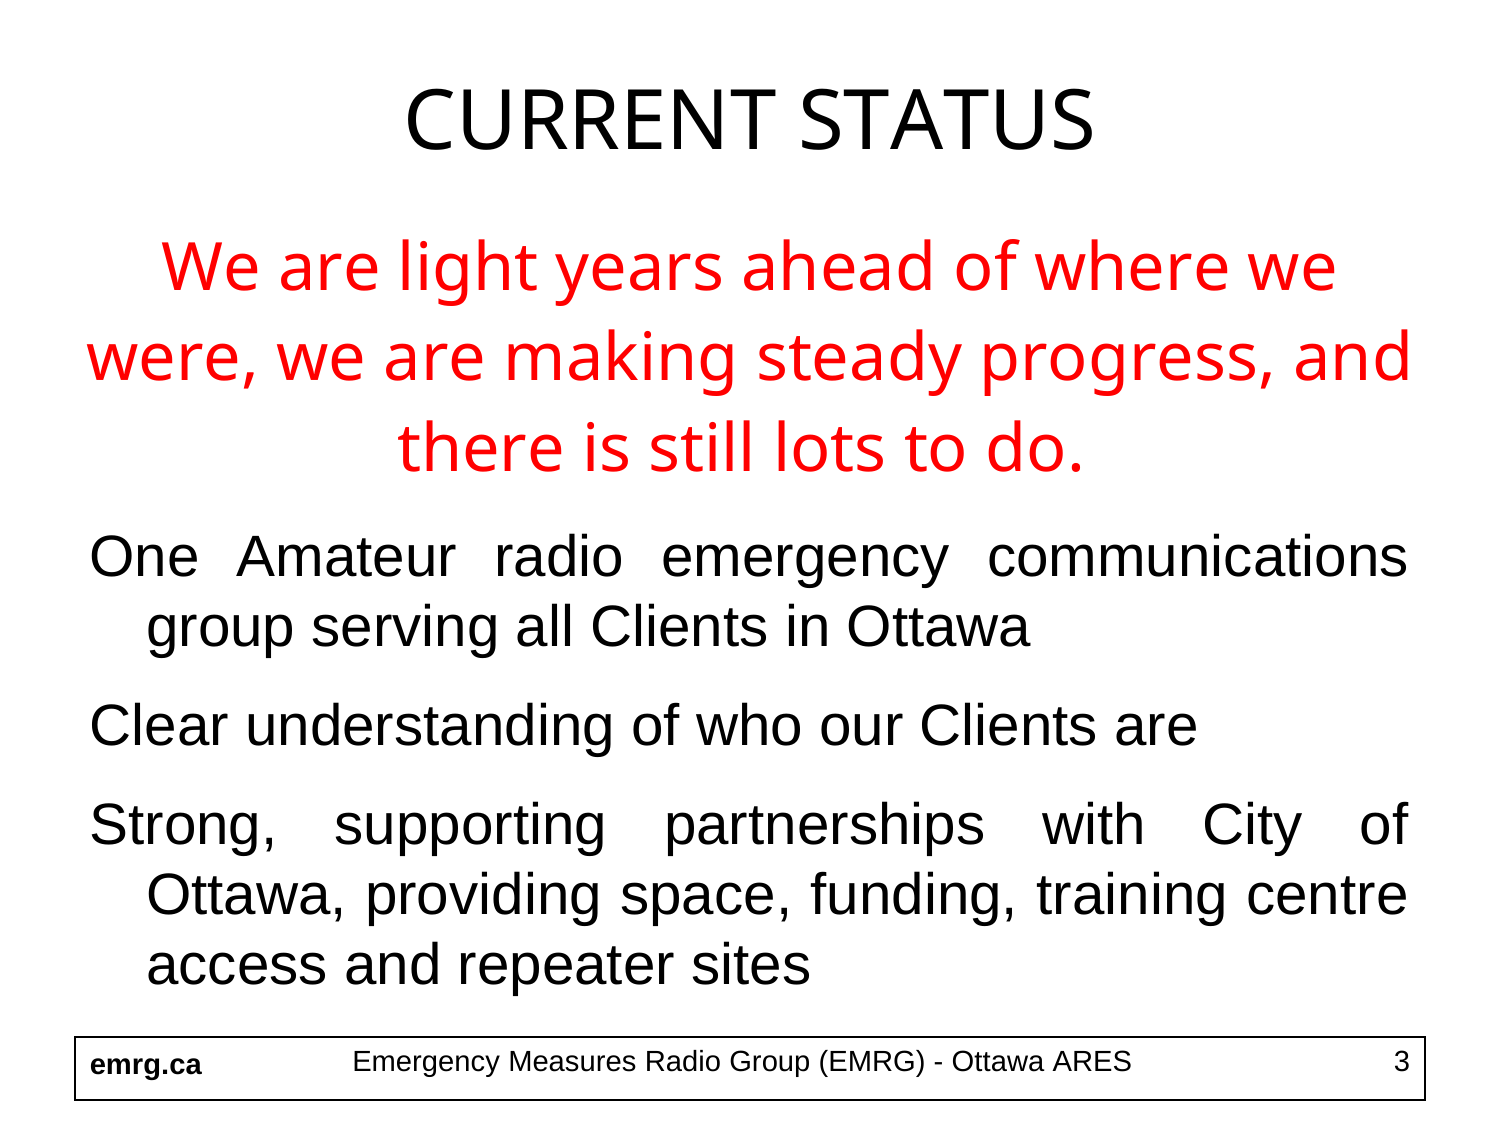

# CURRENT STATUS
We are light years ahead of where we were, we are making steady progress, and there is still lots to do.
One Amateur radio emergency communications group serving all Clients in Ottawa
Clear understanding of who our Clients are
Strong, supporting partnerships with City of Ottawa, providing space, funding, training centre access and repeater sites
Emergency Measures Radio Group (EMRG) - Ottawa ARES
3